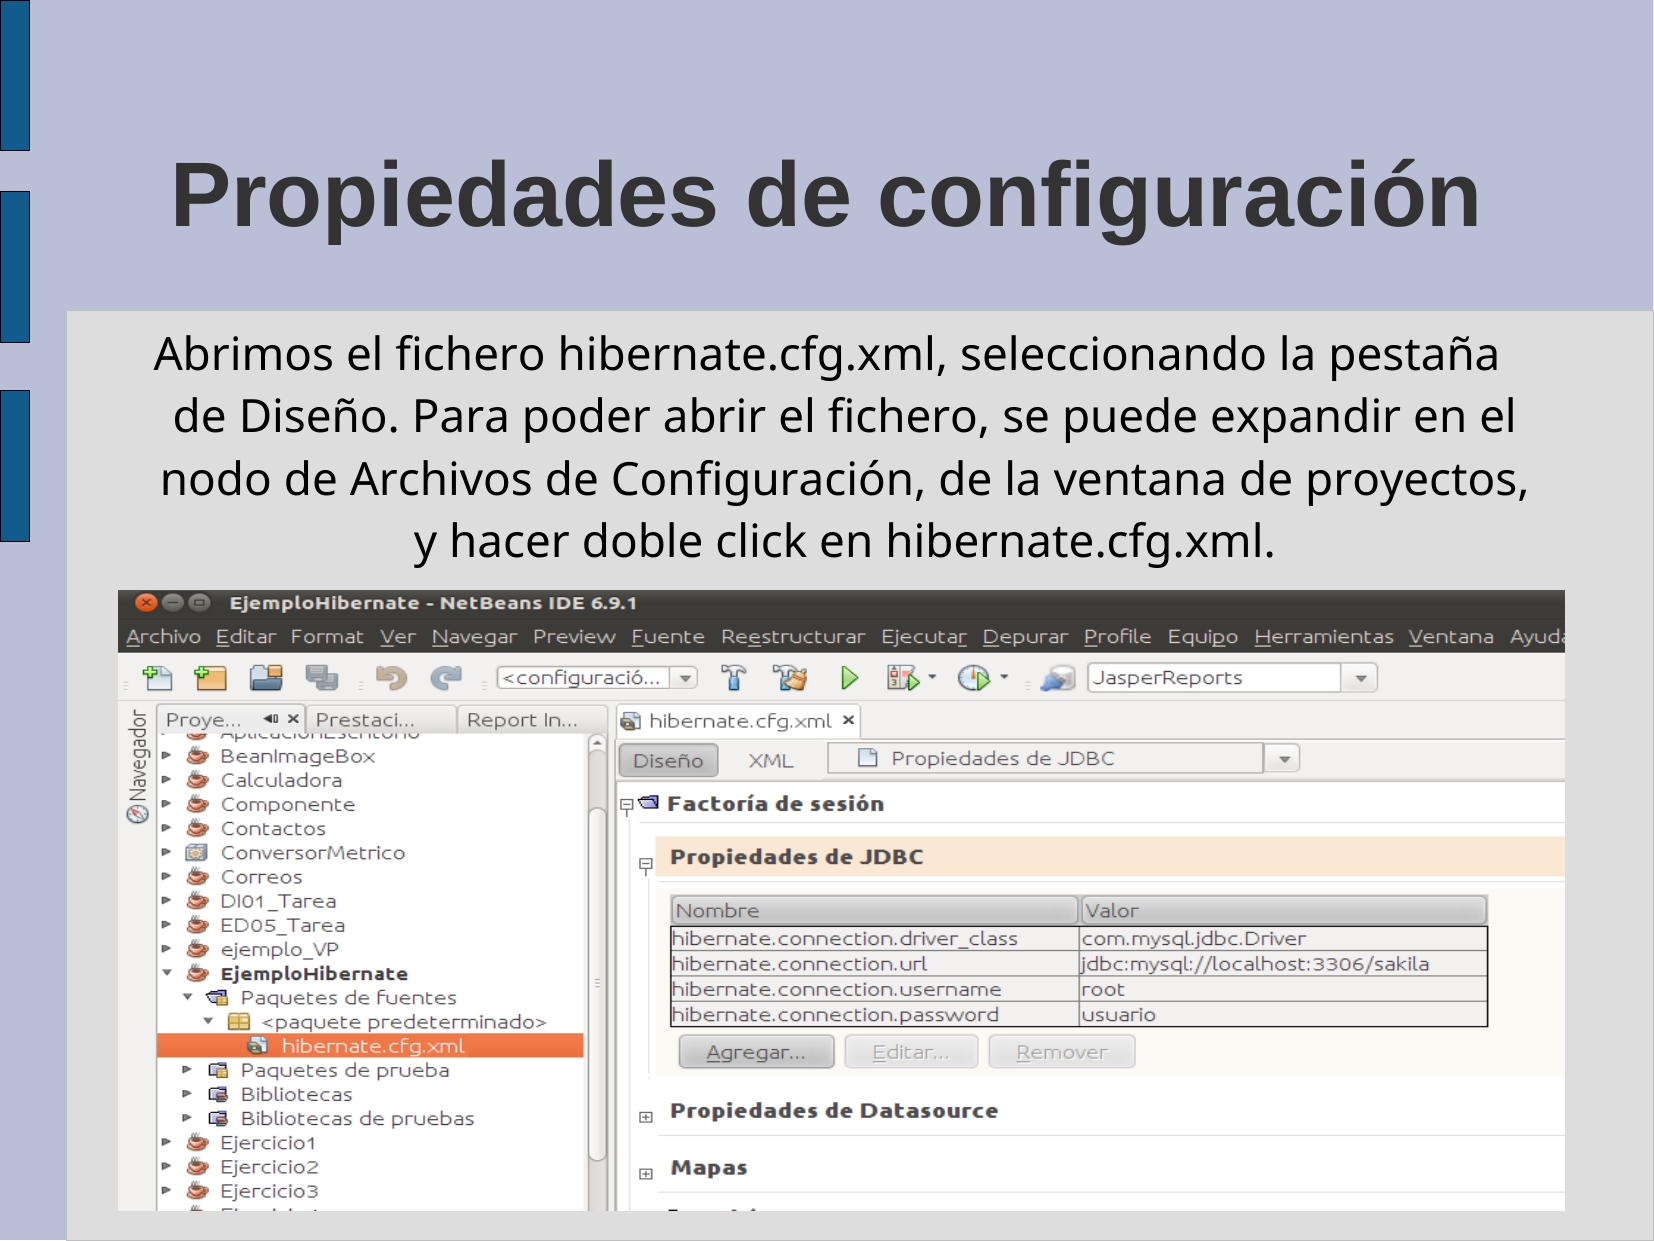

# Propiedades de configuración
Abrimos el fichero hibernate.cfg.xml, seleccionando la pestaña de Diseño. Para poder abrir el fichero, se puede expandir en el nodo de Archivos de Configuración, de la ventana de proyectos, y hacer doble click en hibernate.cfg.xml.